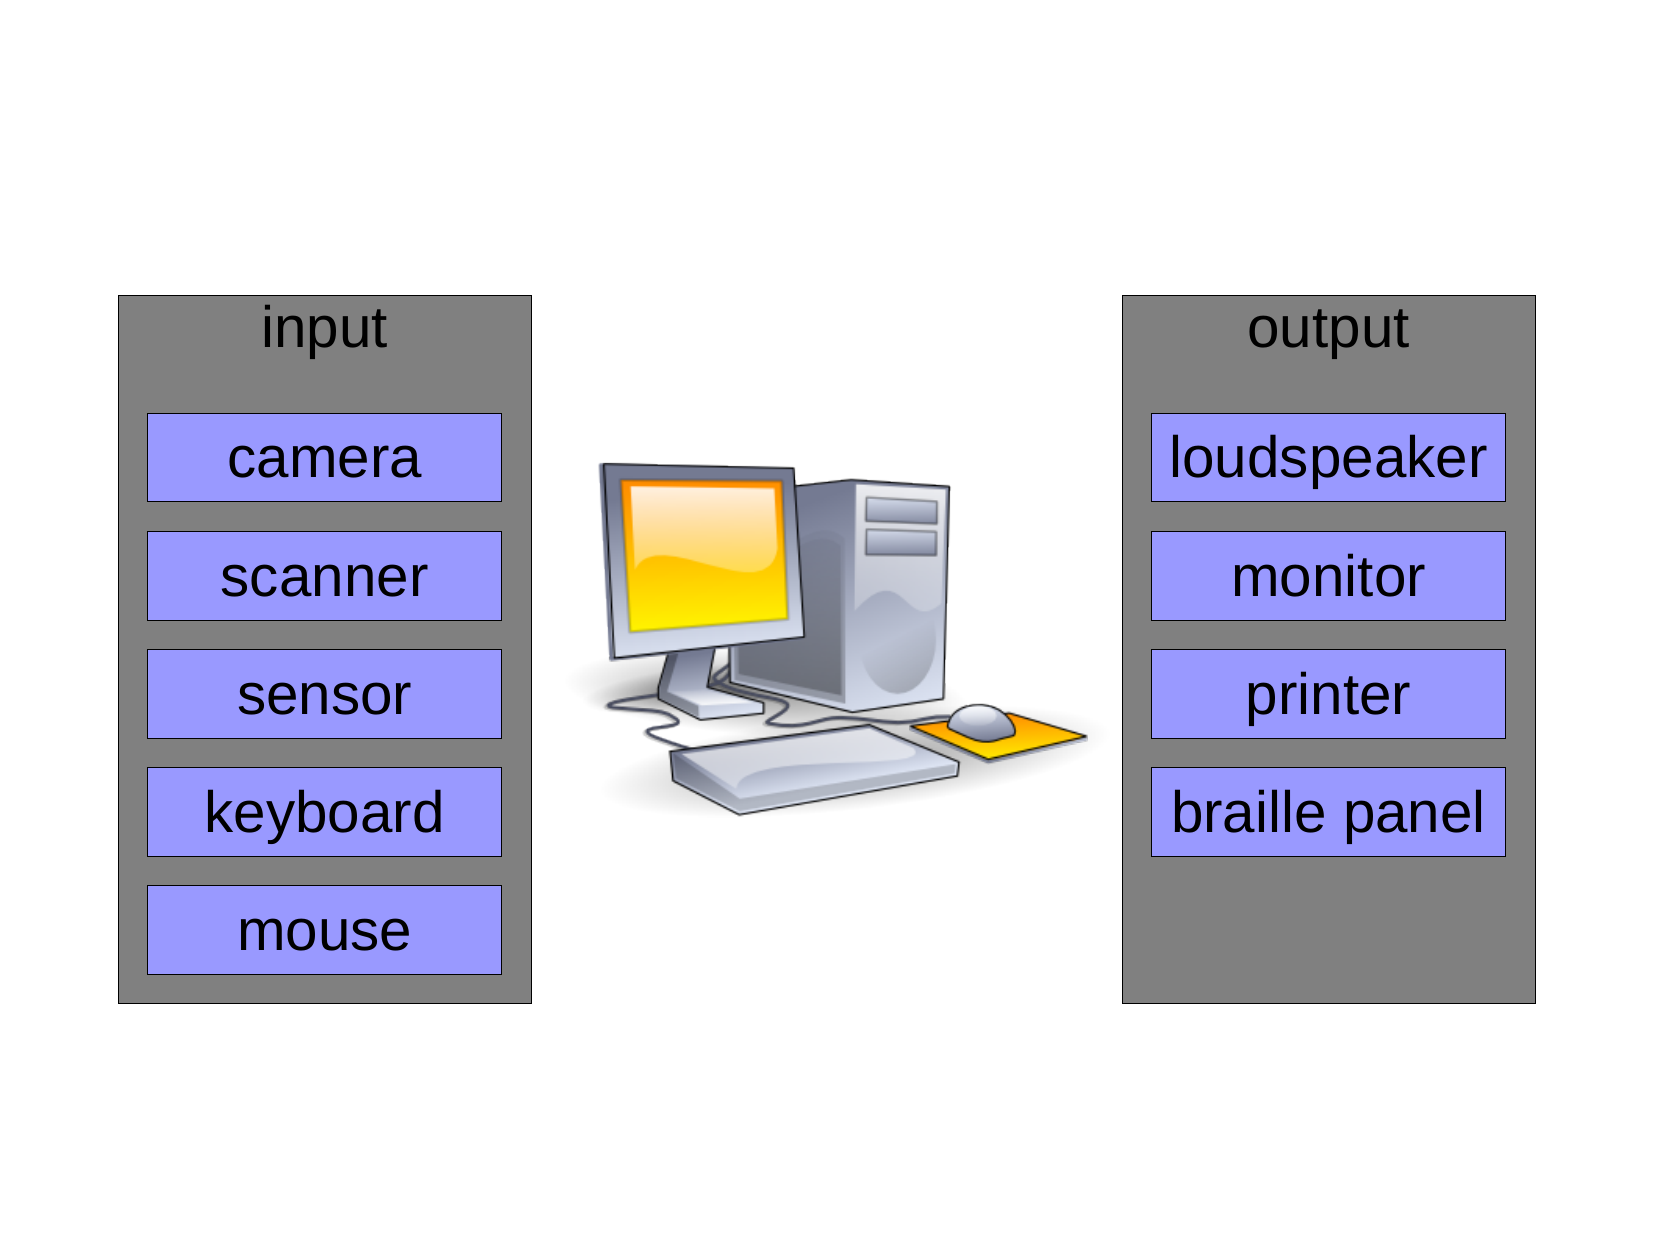

input
output
camera
loudspeaker
scanner
monitor
sensor
printer
keyboard
braille panel
mouse